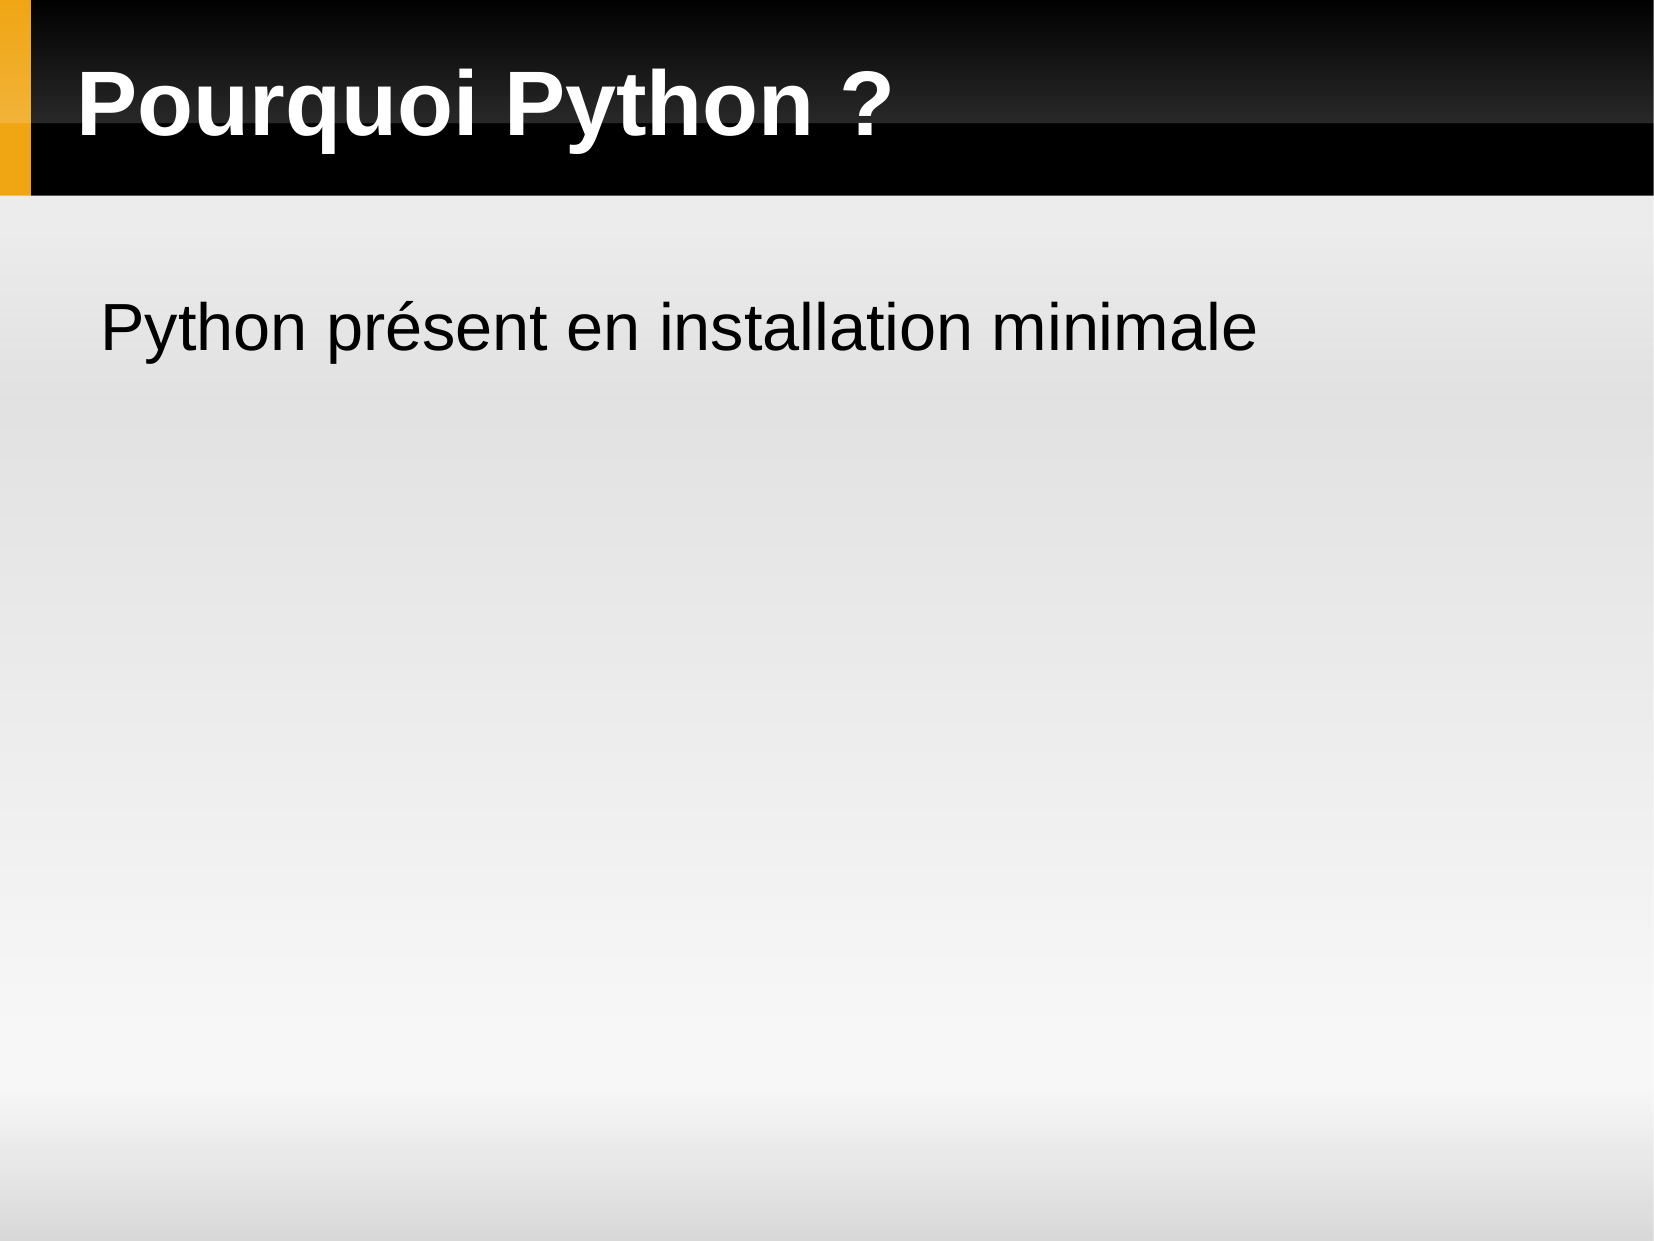

# Pourquoi Python ?
Python présent en installation minimale